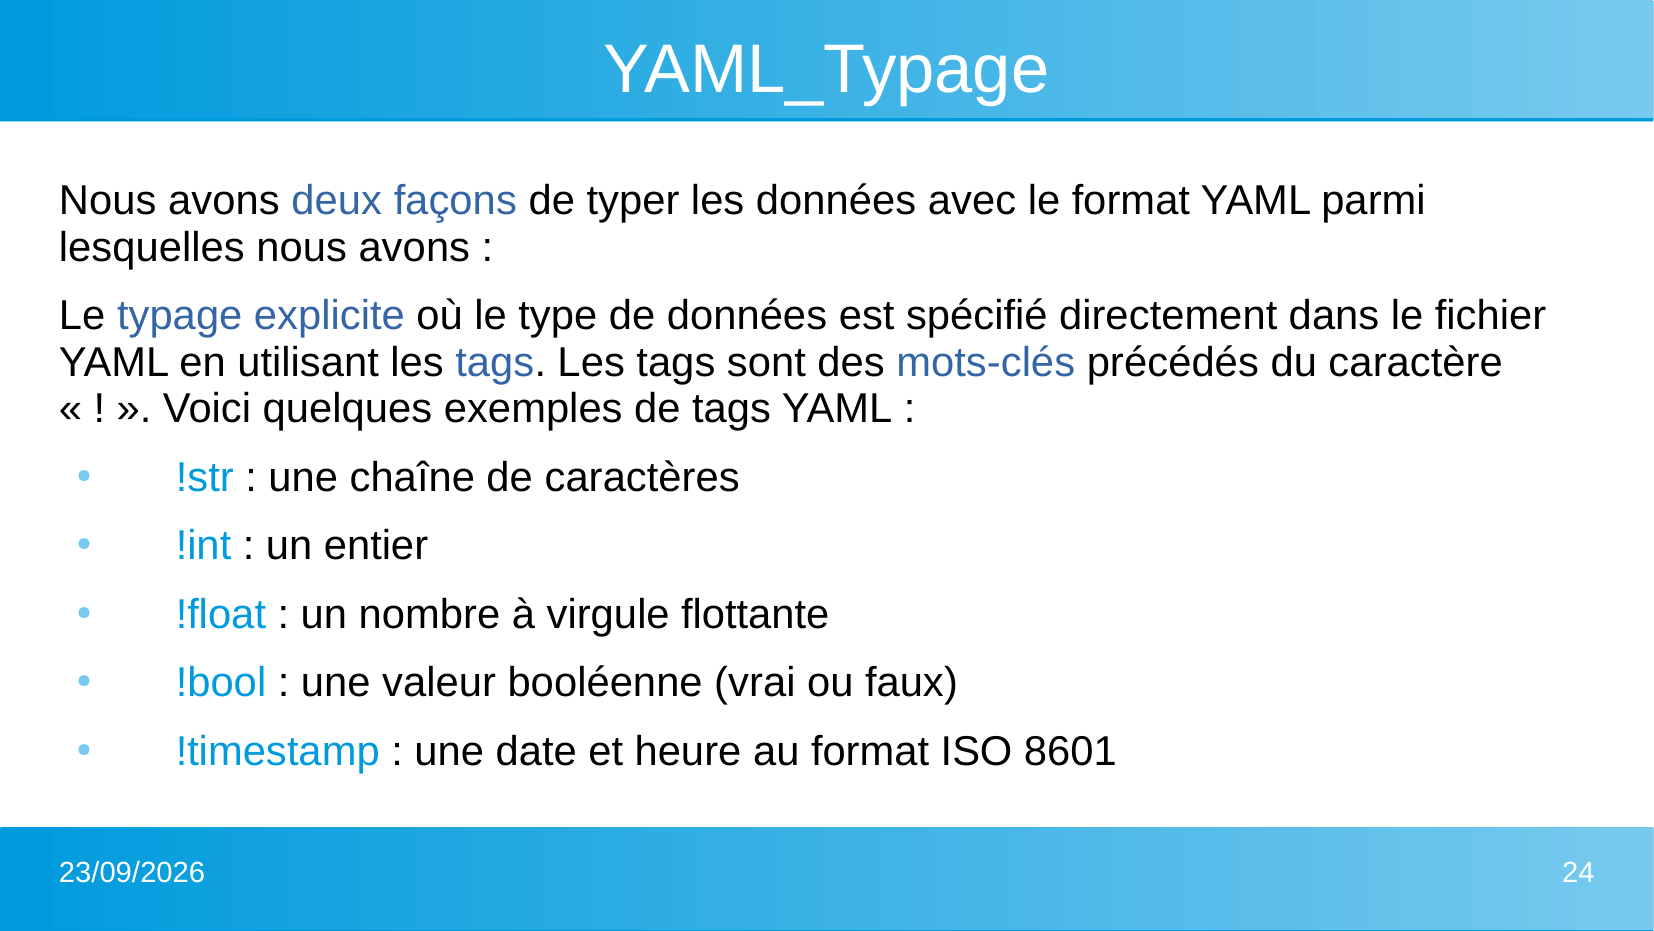

# YAML_Typage
Nous avons deux façons de typer les données avec le format YAML parmi lesquelles nous avons :
Le typage explicite où le type de données est spécifié directement dans le fichier YAML en utilisant les tags. Les tags sont des mots-clés précédés du caractère « ! ». Voici quelques exemples de tags YAML :
 !str : une chaîne de caractères
 !int : un entier
 !float : un nombre à virgule flottante
 !bool : une valeur booléenne (vrai ou faux)
 !timestamp : une date et heure au format ISO 8601
24